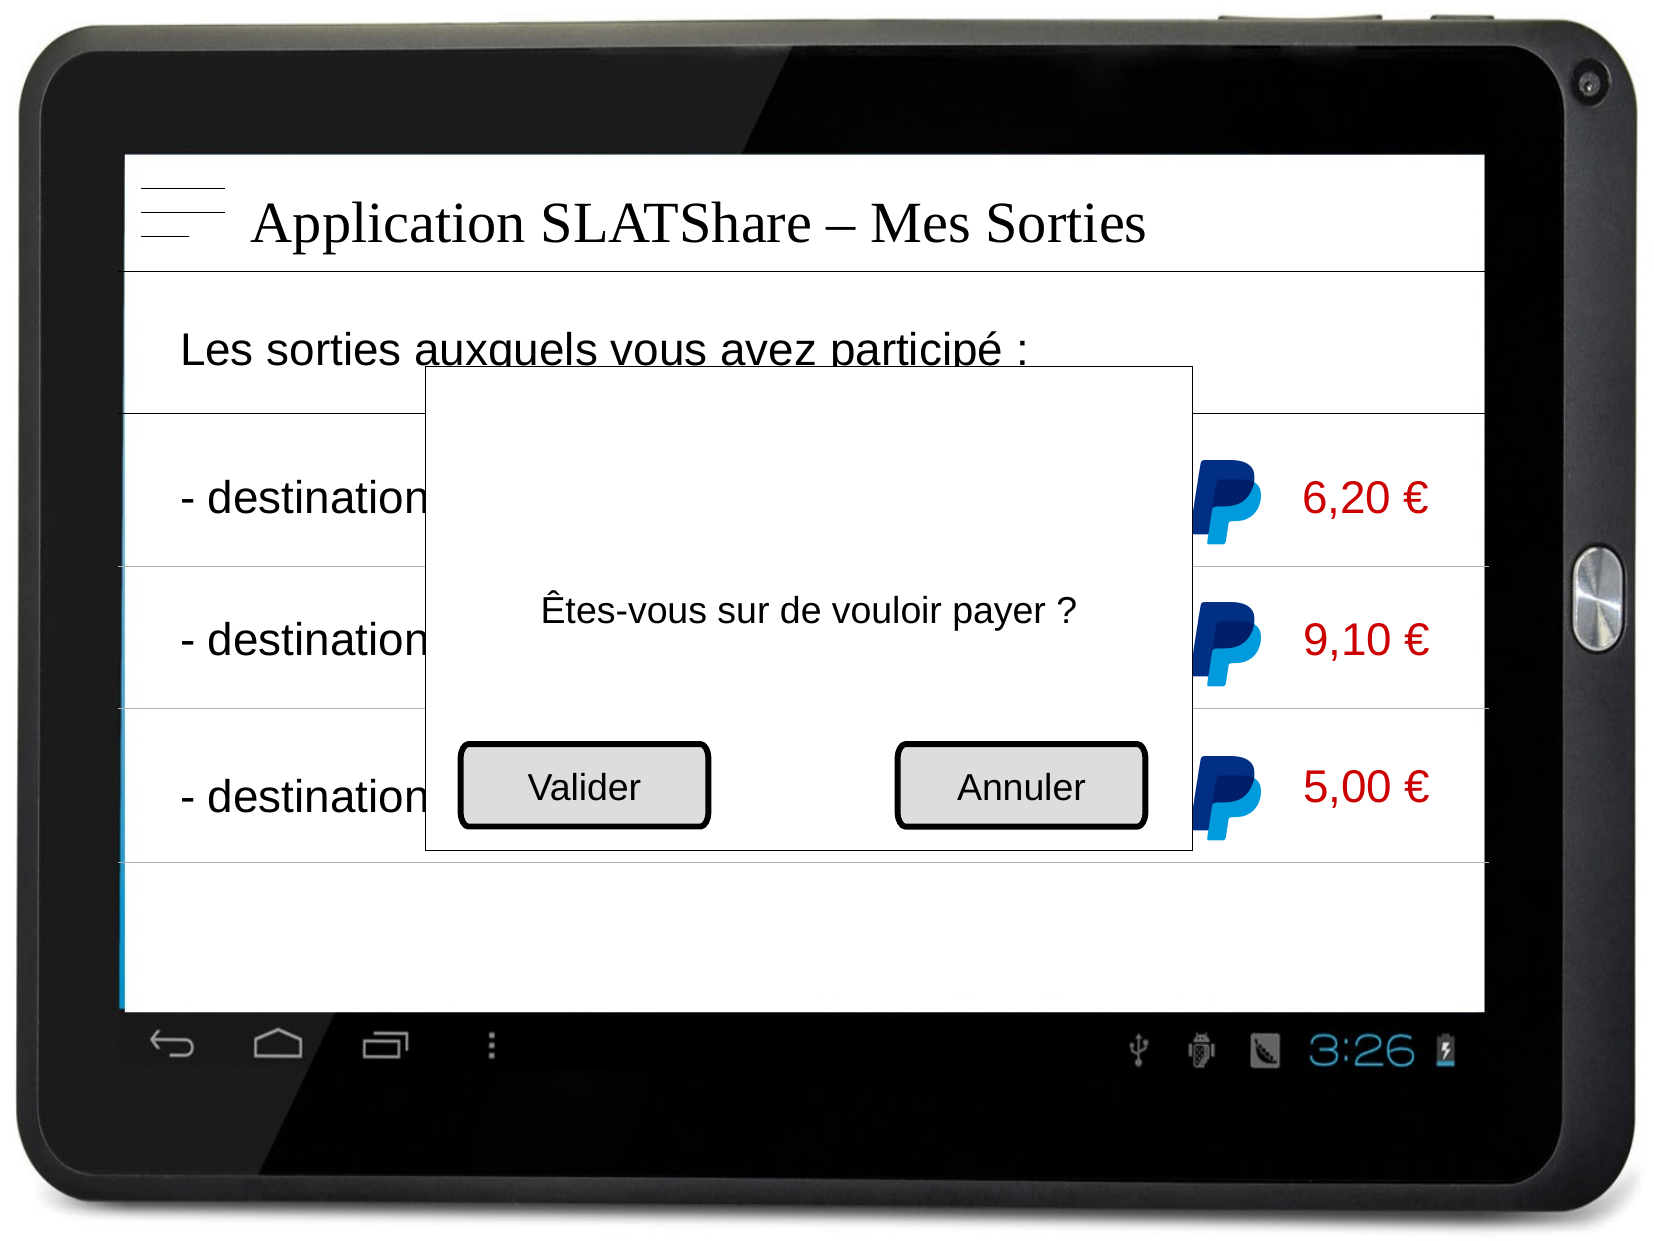

Application SLATShare – Mes Sorties
Les sorties auxquels vous avez participé :
Êtes-vous sur de vouloir payer ?
- destination Tournaboup :
6,20 €
- destination Barbule :
 9,10 €
Valider
Annuler
 5,00 €
- destination Tournaboup :